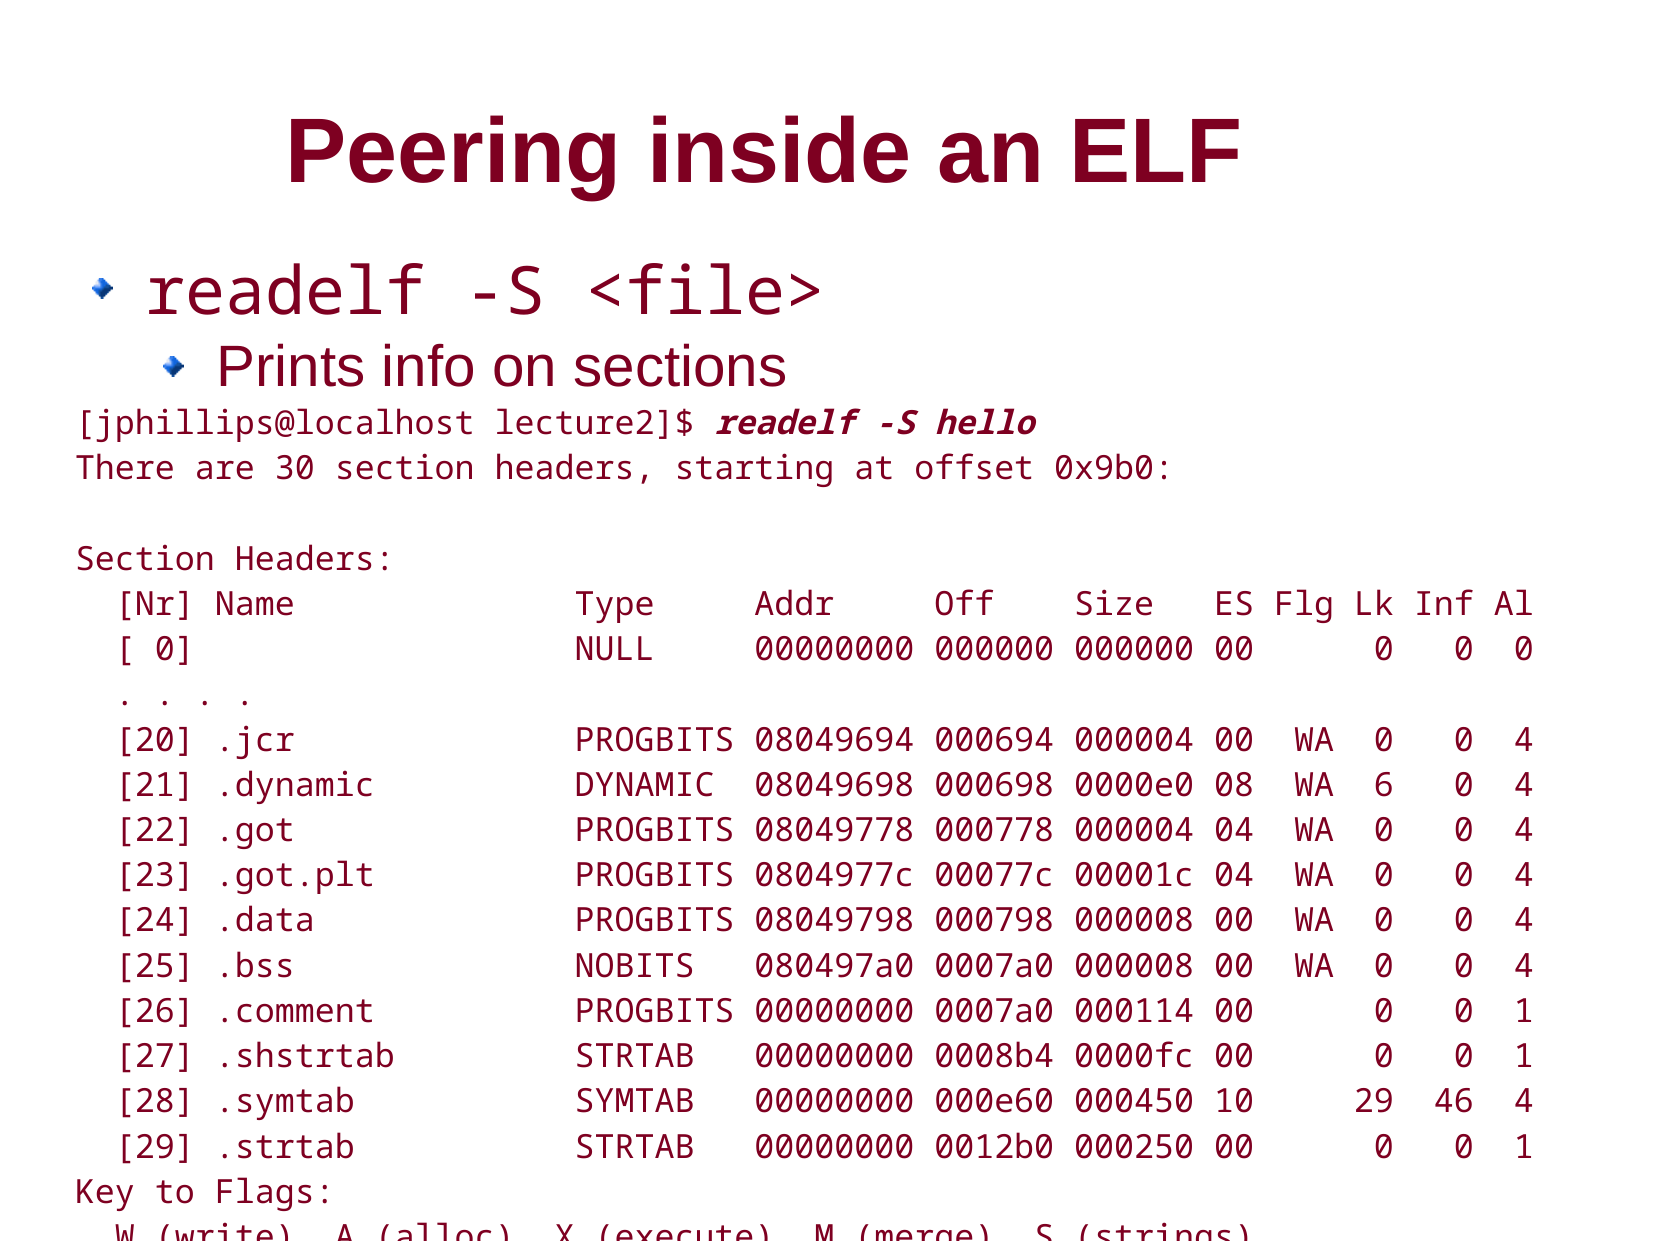

# Peering inside an ELF
readelf -S <file>
Prints info on sections
[jphillips@localhost lecture2]$ readelf -S hello
There are 30 section headers, starting at offset 0x9b0:
Section Headers:
 [Nr] Name Type Addr Off Size ES Flg Lk Inf Al
 [ 0] NULL 00000000 000000 000000 00 0 0 0
 . . . .
 [20] .jcr PROGBITS 08049694 000694 000004 00 WA 0 0 4
 [21] .dynamic DYNAMIC 08049698 000698 0000e0 08 WA 6 0 4
 [22] .got PROGBITS 08049778 000778 000004 04 WA 0 0 4
 [23] .got.plt PROGBITS 0804977c 00077c 00001c 04 WA 0 0 4
 [24] .data PROGBITS 08049798 000798 000008 00 WA 0 0 4
 [25] .bss NOBITS 080497a0 0007a0 000008 00 WA 0 0 4
 [26] .comment PROGBITS 00000000 0007a0 000114 00 0 0 1
 [27] .shstrtab STRTAB 00000000 0008b4 0000fc 00 0 0 1
 [28] .symtab SYMTAB 00000000 000e60 000450 10 29 46 4
 [29] .strtab STRTAB 00000000 0012b0 000250 00 0 0 1
Key to Flags:
 W (write), A (alloc), X (execute), M (merge), S (strings)
 I (info), L (link order), G (group), x (unknown)
 O (extra OS processing required) o (OS specific), p (processor specific)